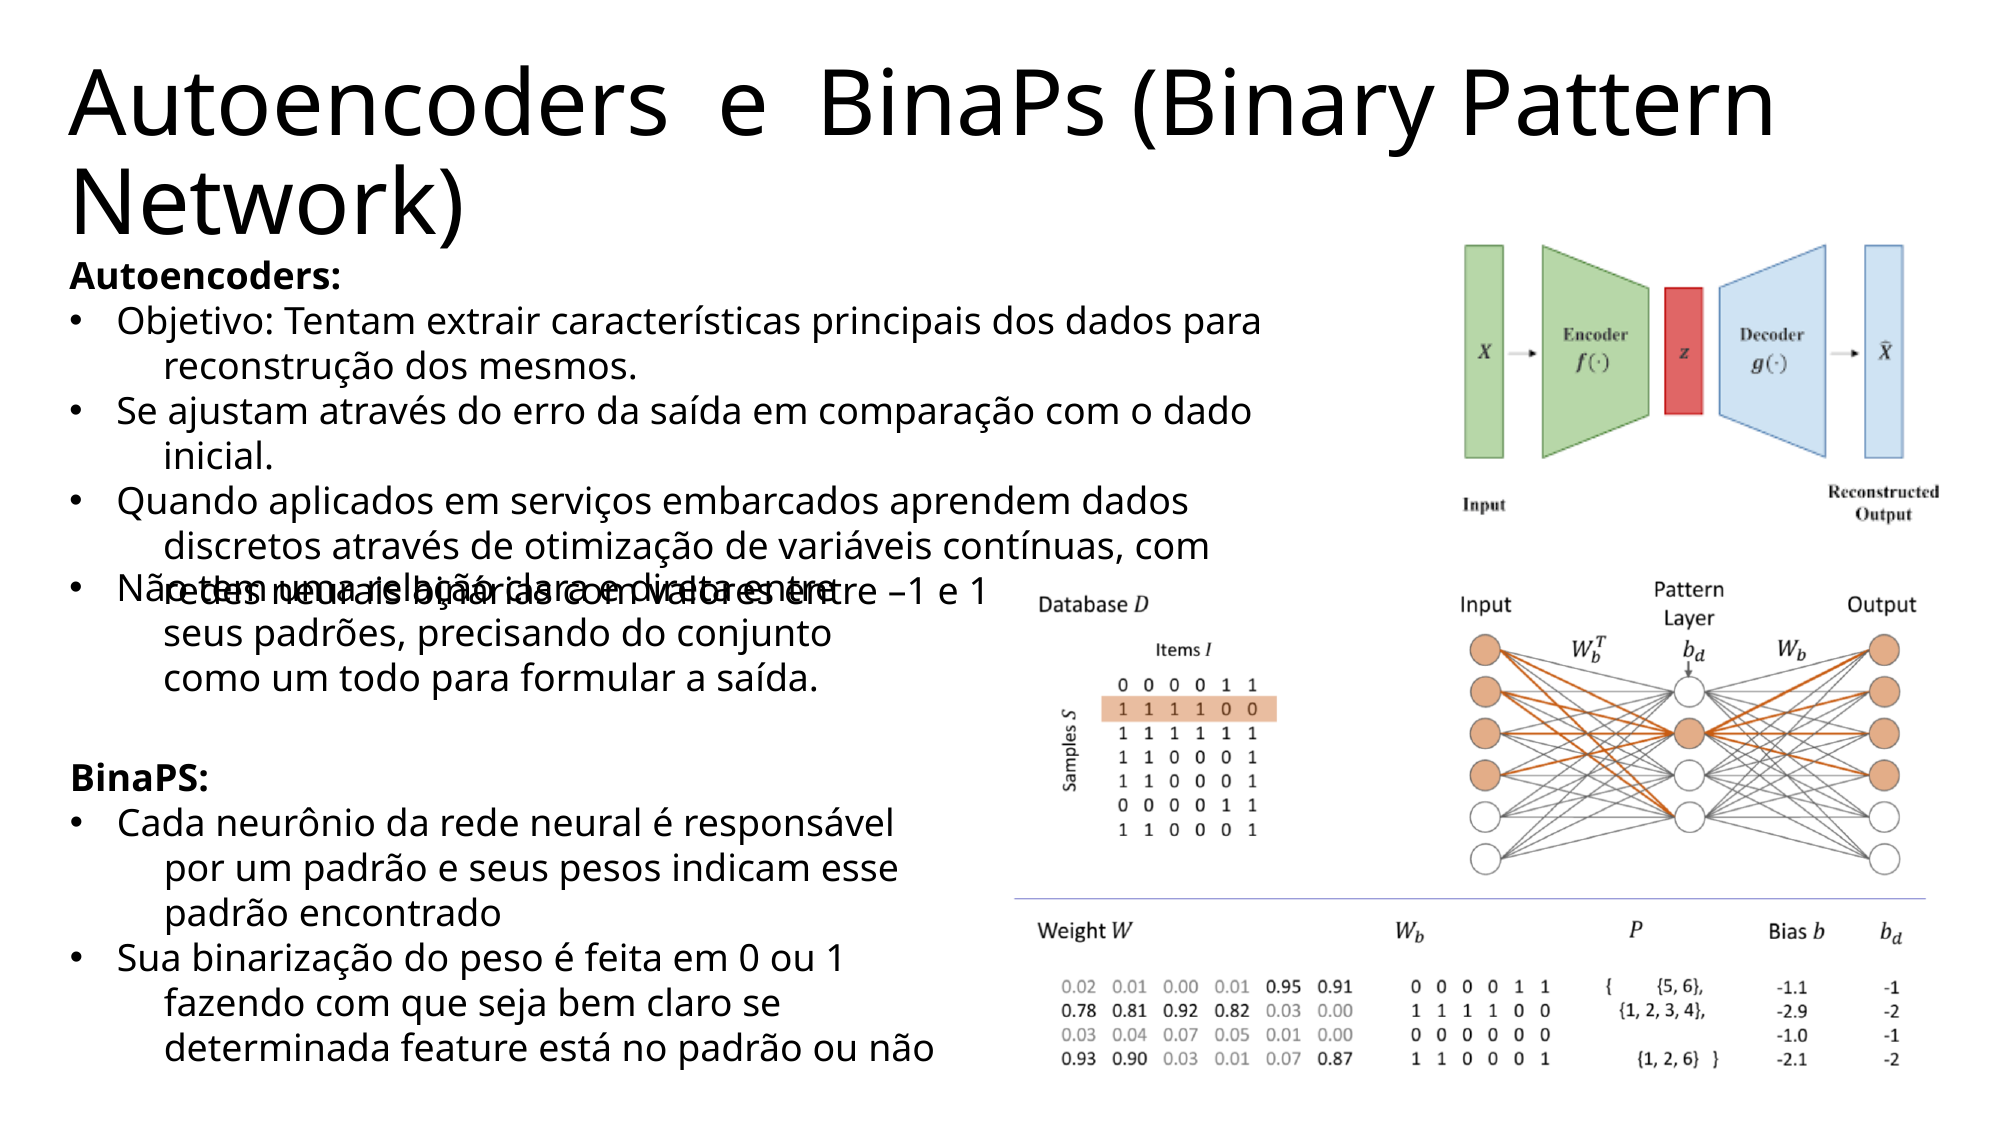

# Autoencoders e  BinaPs (Binary Pattern Network)
Autoencoders:
Objetivo: Tentam extrair características principais dos dados para reconstrução dos mesmos.
Se ajustam através do erro da saída em comparação com o dado inicial.
Quando aplicados em serviços embarcados aprendem dados discretos através de otimização de variáveis contínuas, com redes neurais binárias com valores entre –1 e 1.
Não tem uma relação clara e direta entre seus padrões, precisando do conjunto como um todo para formular a saída.
BinaPS:
Cada neurônio da rede neural é responsável por um padrão e seus pesos indicam esse padrão encontrado
Sua binarização do peso é feita em 0 ou 1 fazendo com que seja bem claro se determinada feature está no padrão ou não